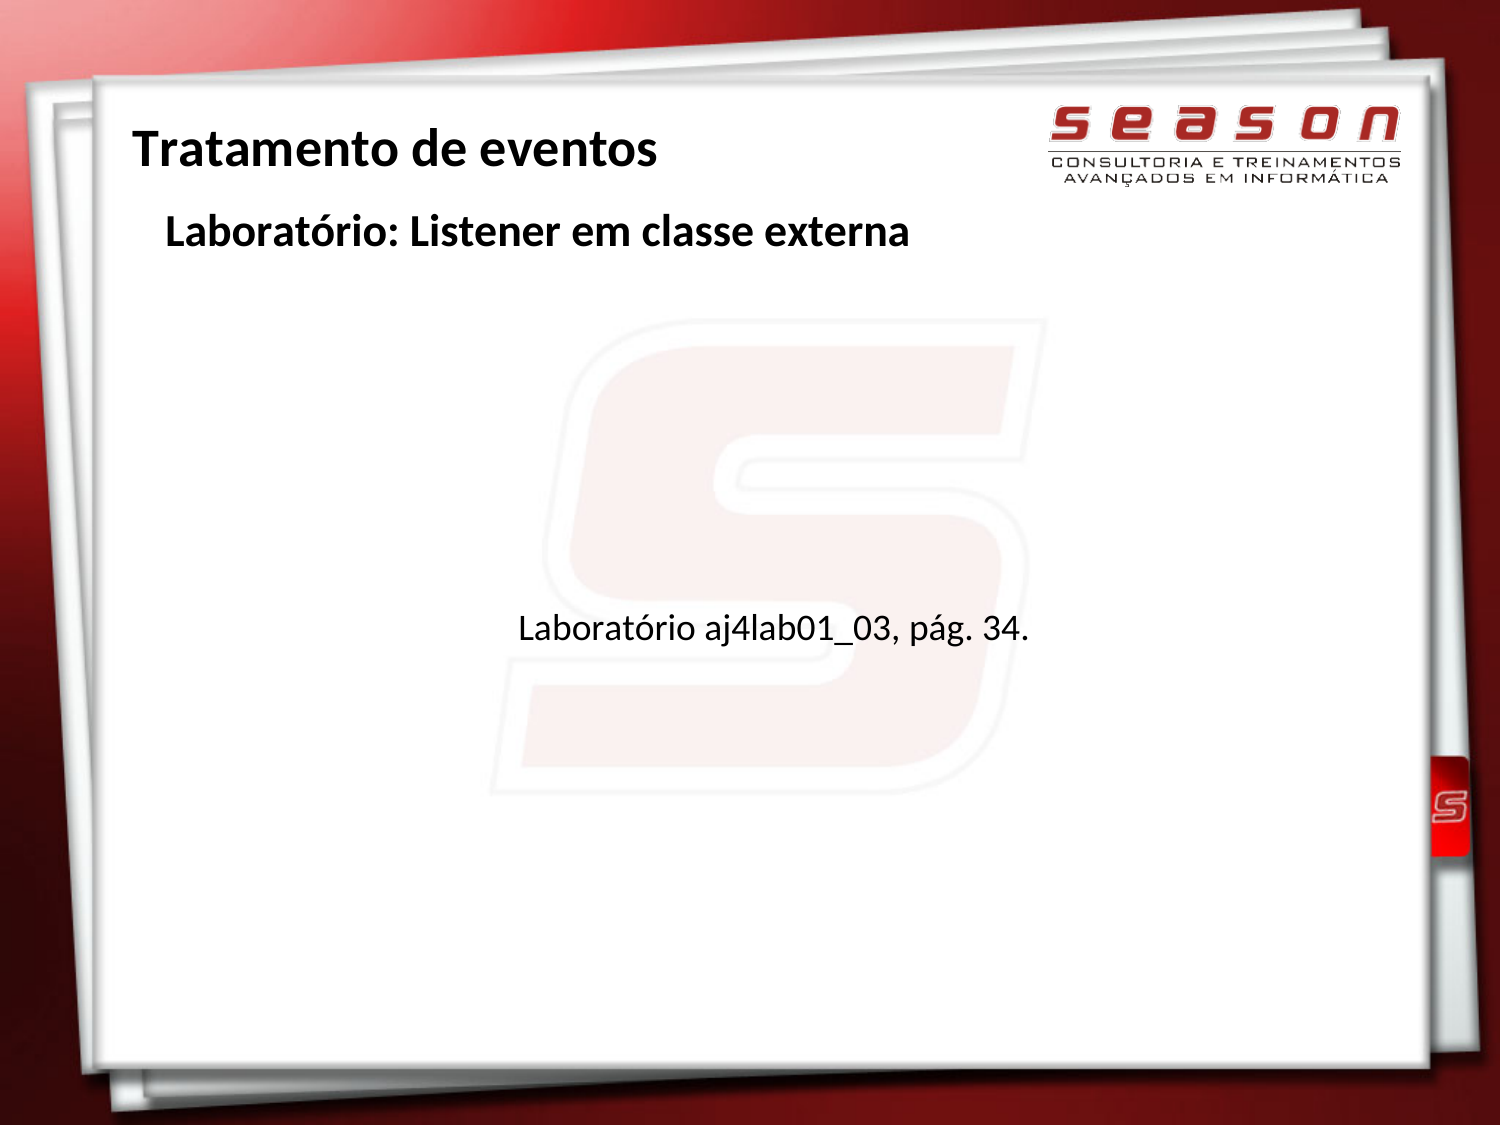

# Tratamento de eventos
Laboratório: Listener em classe externa
Laboratório aj4lab01_03, pág. 34.